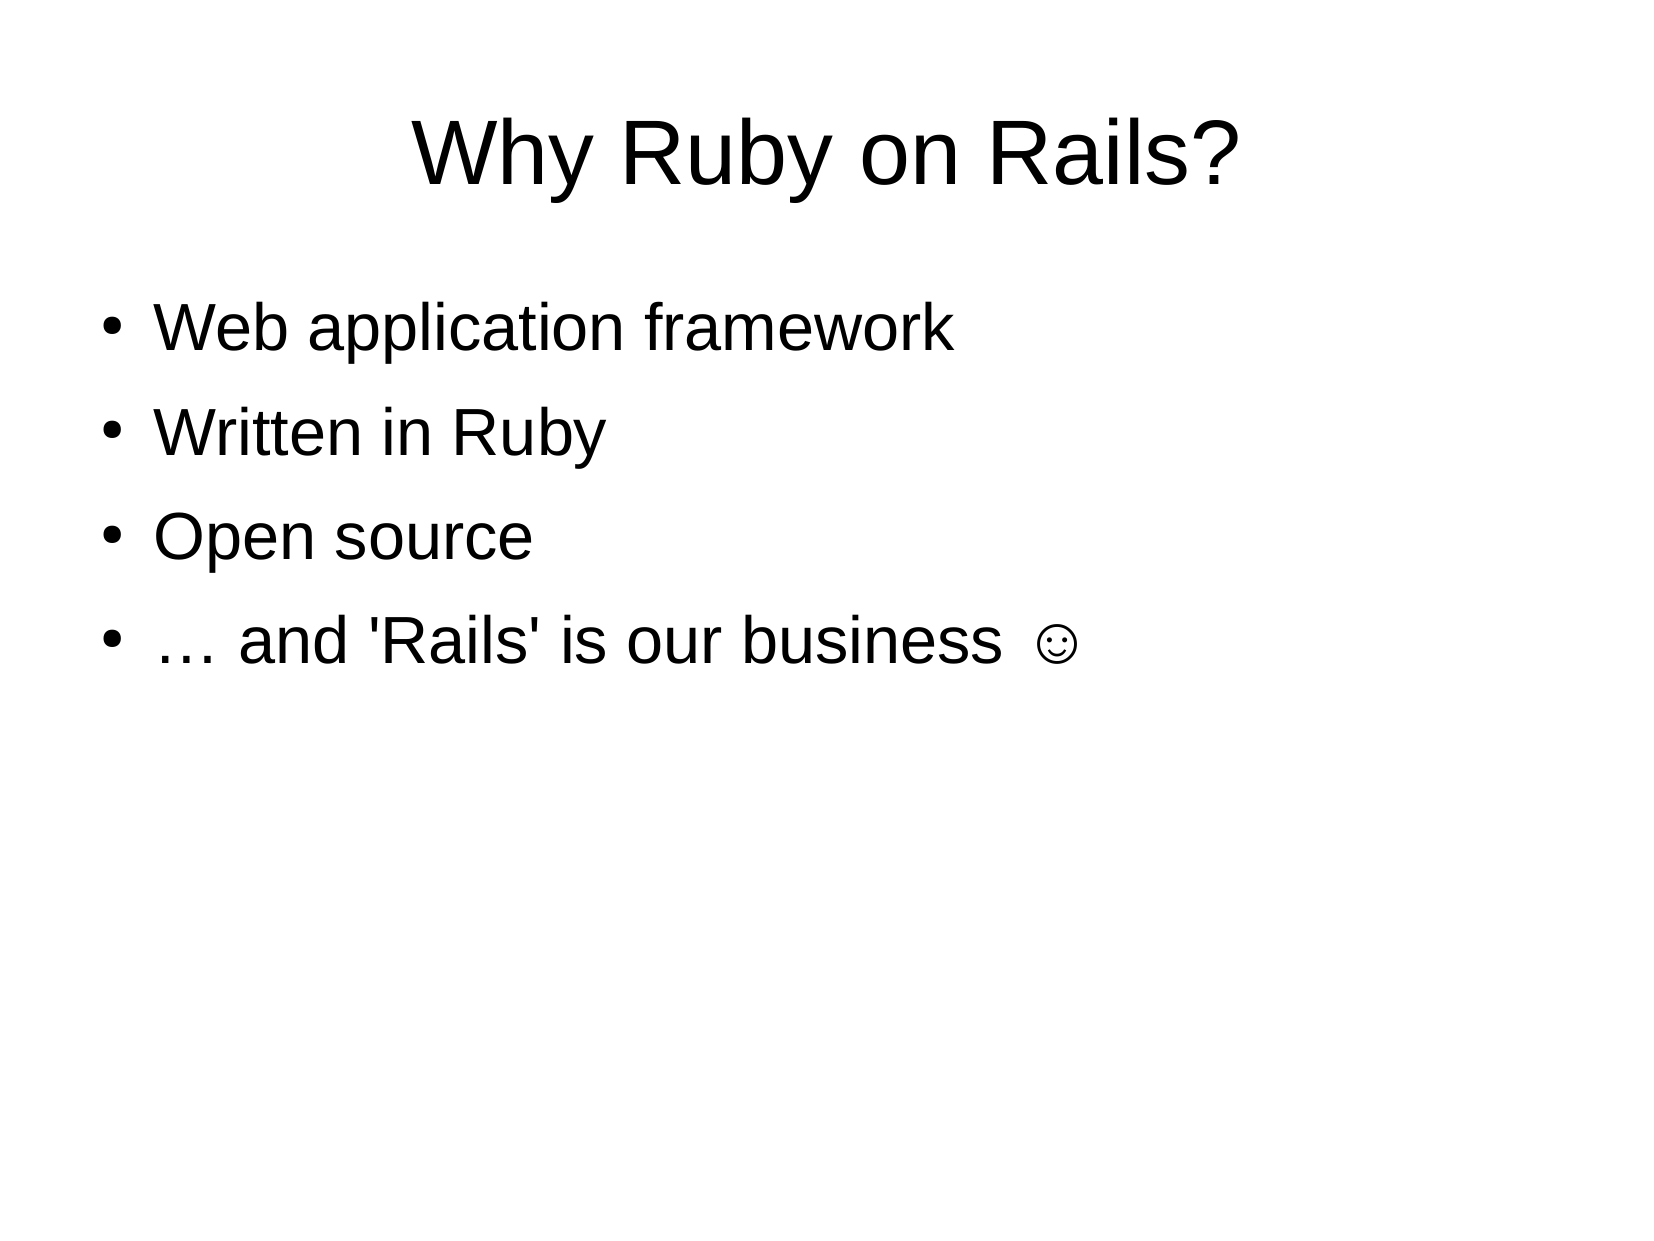

# Why Ruby on Rails?
Web application framework
Written in Ruby
Open source
… and 'Rails' is our business ☺